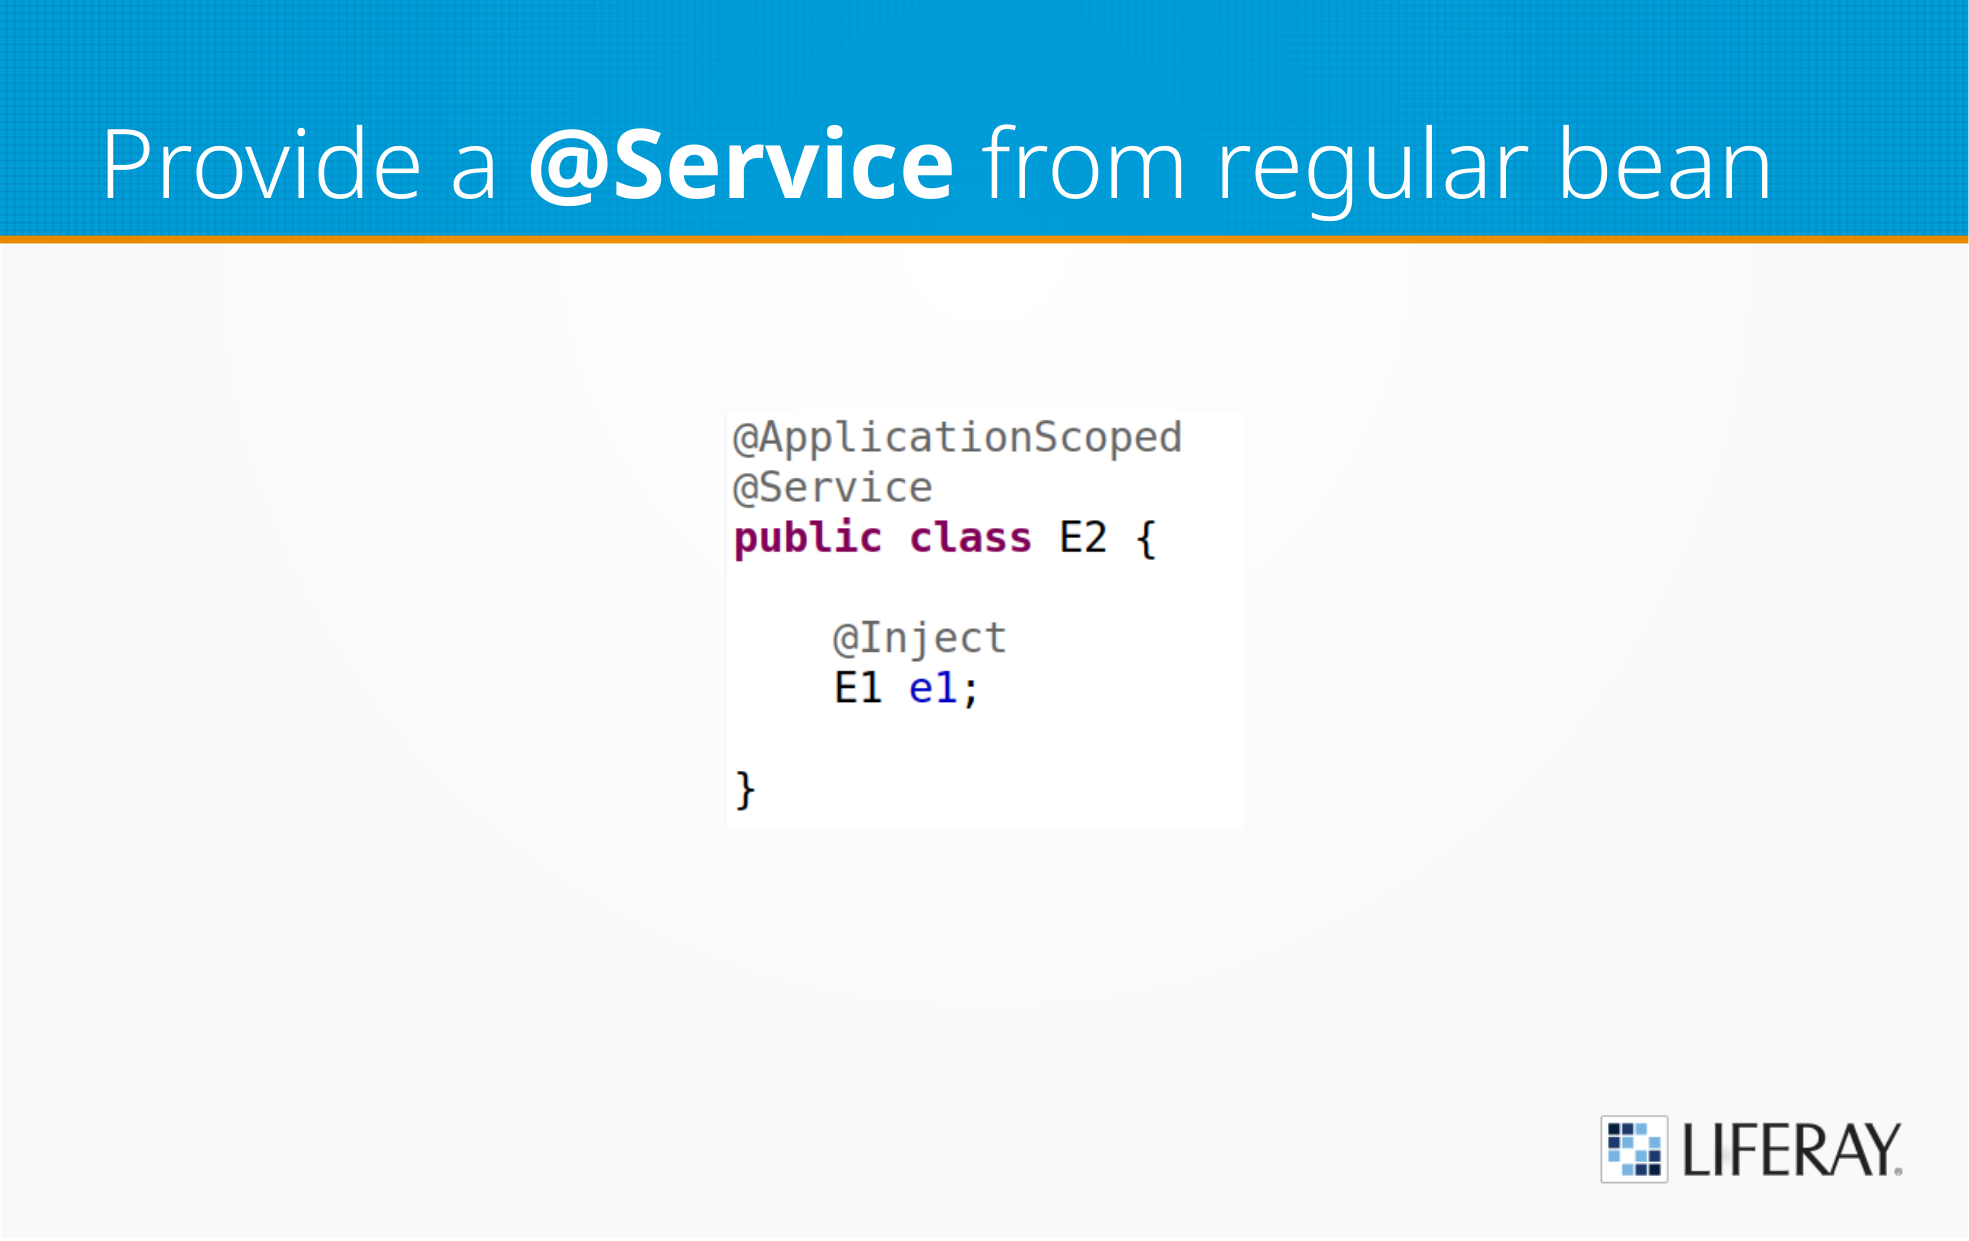

# Provide a @Service from regular bean